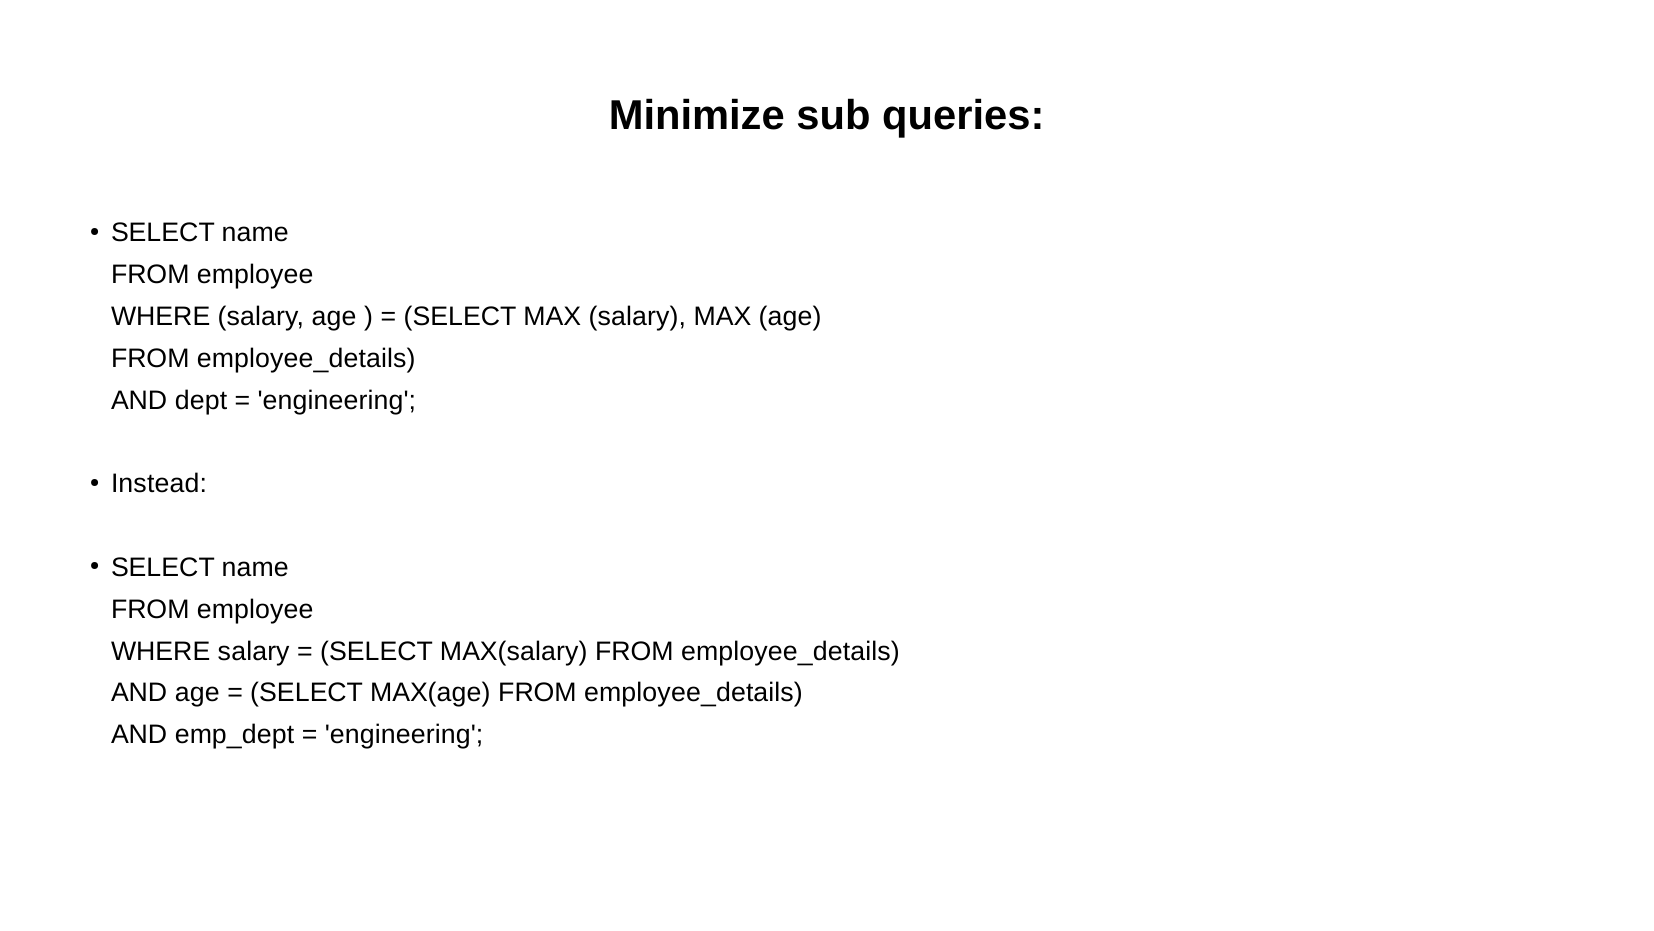

# Minimize sub queries:
SELECT name
FROM employee
WHERE (salary, age ) = (SELECT MAX (salary), MAX (age)
FROM employee_details)
AND dept = 'engineering';
Instead:
SELECT name
FROM employee
WHERE salary = (SELECT MAX(salary) FROM employee_details)
AND age = (SELECT MAX(age) FROM employee_details)
AND emp_dept = 'engineering';